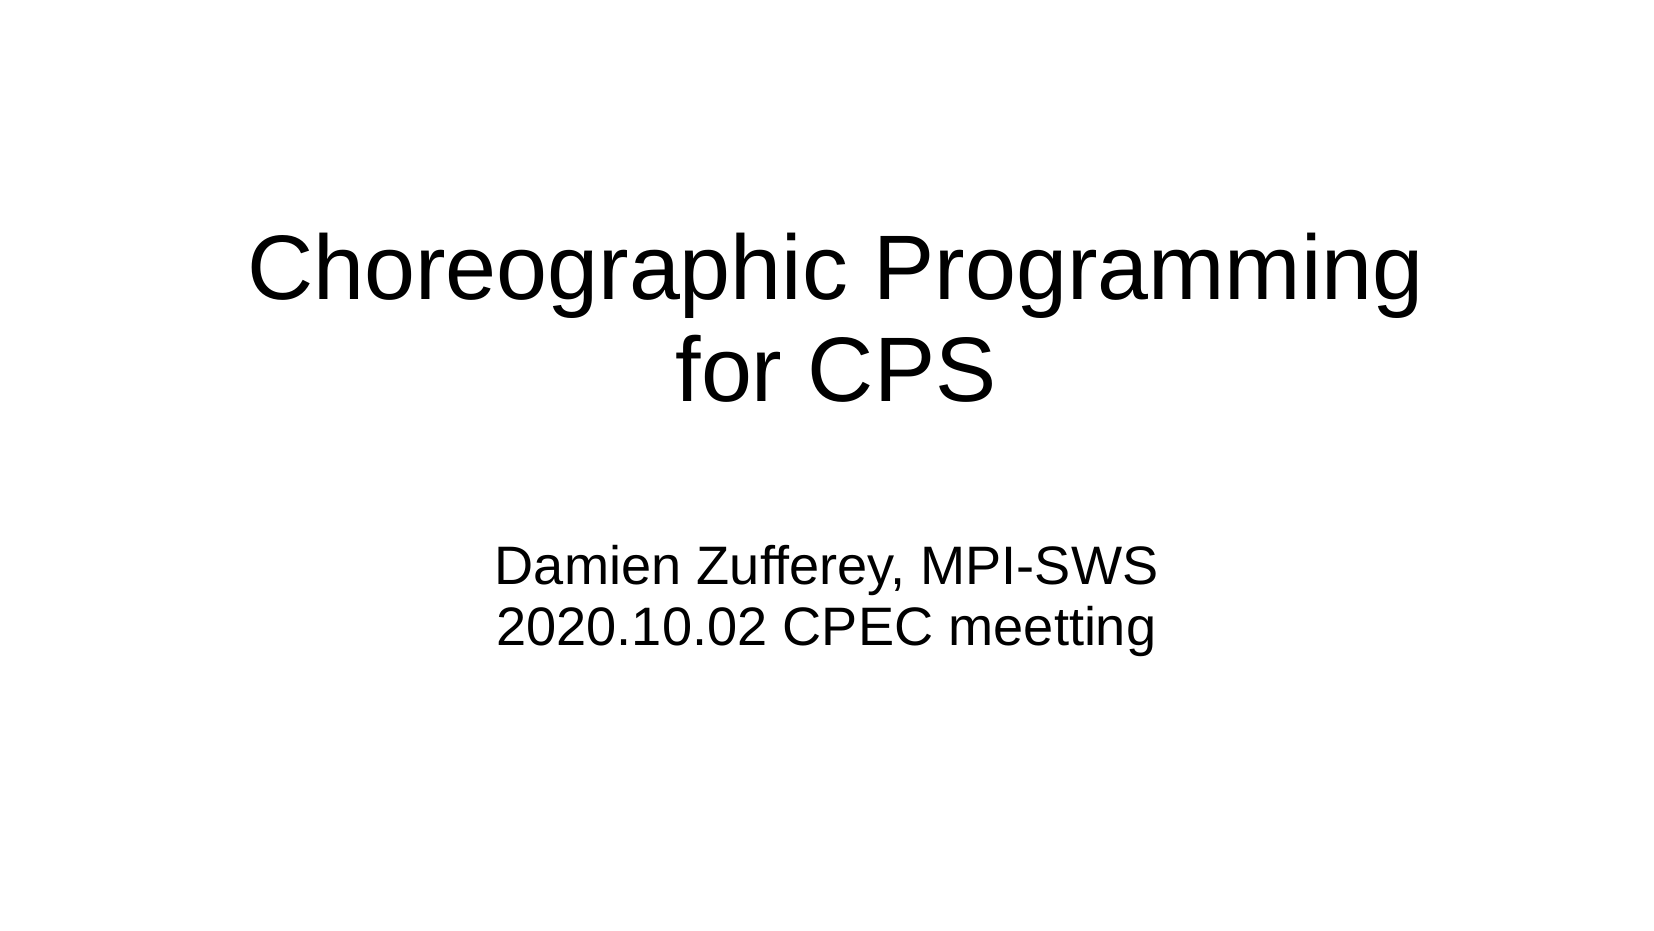

# Choreographic Programming for CPS
Damien Zufferey, MPI-SWS
2020.10.02 CPEC meetting